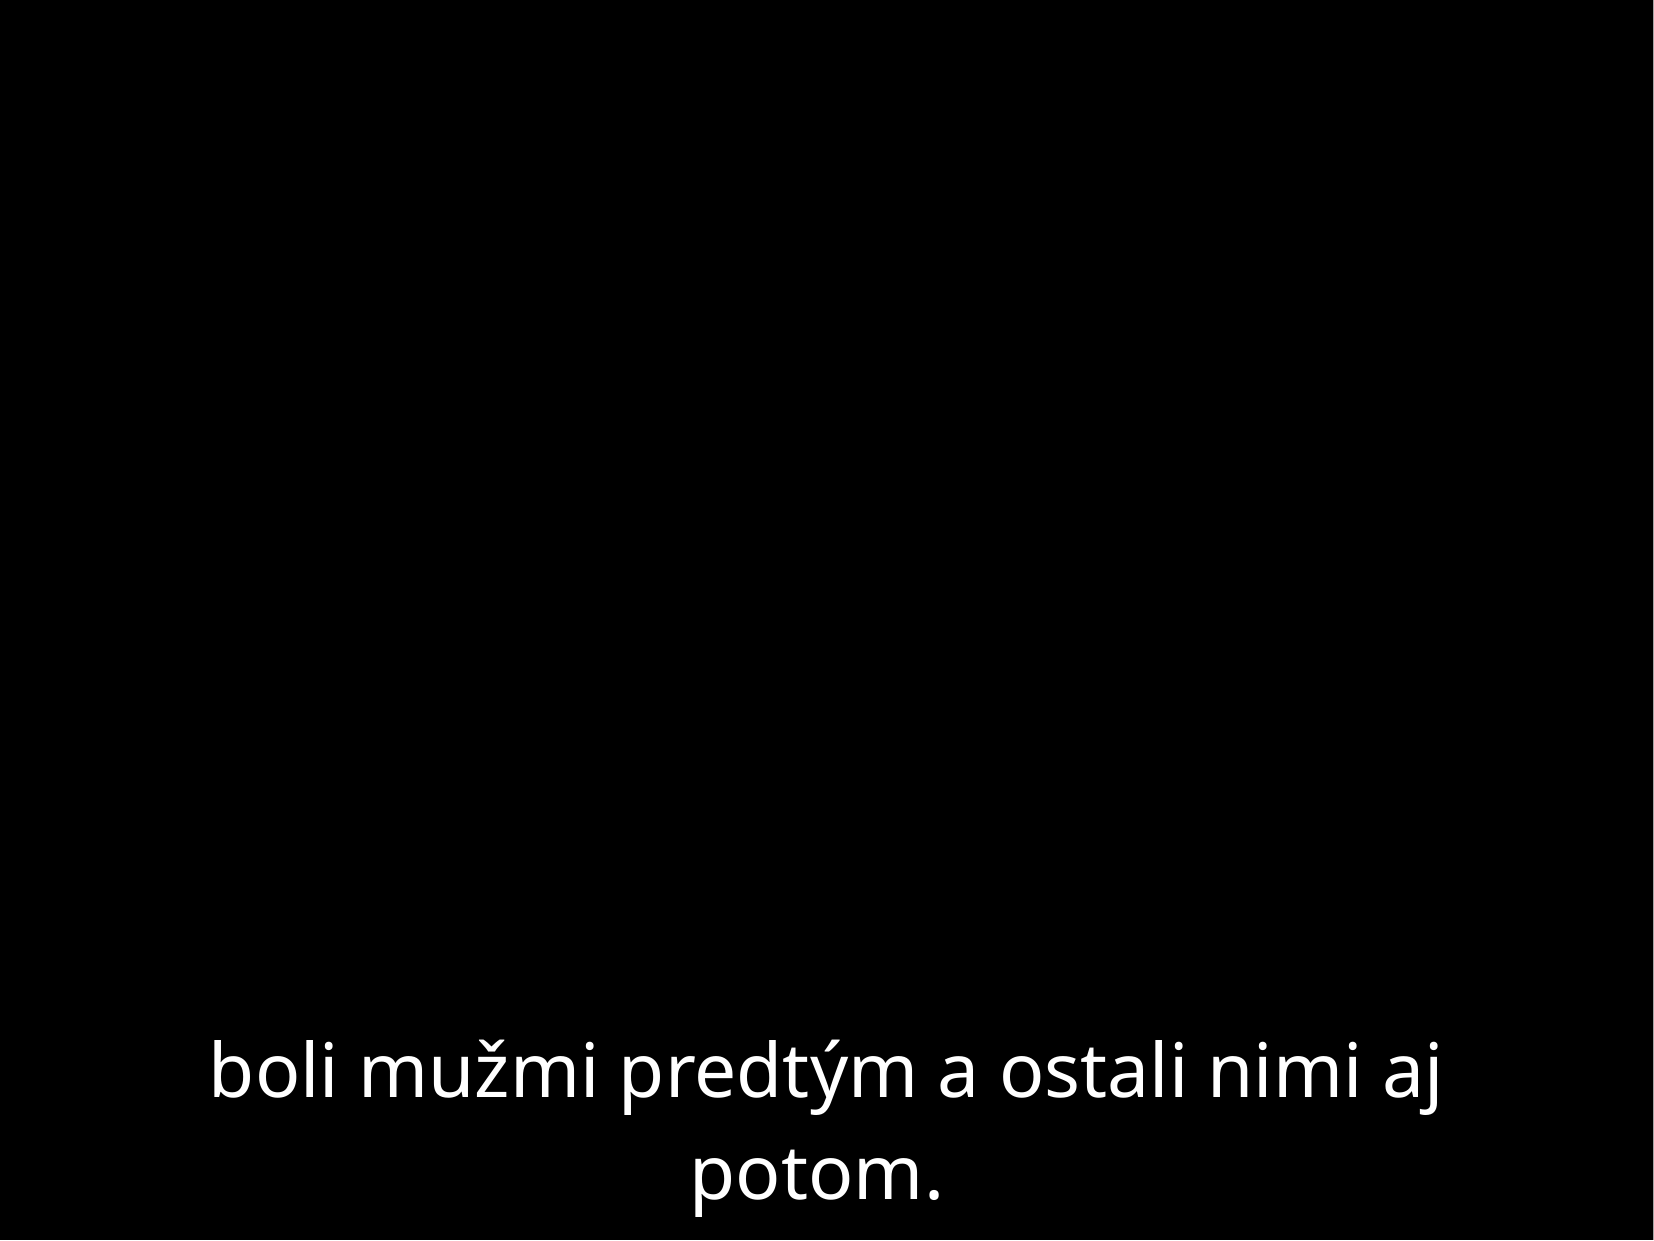

# boli mužmi predtým a ostali nimi aj potom.